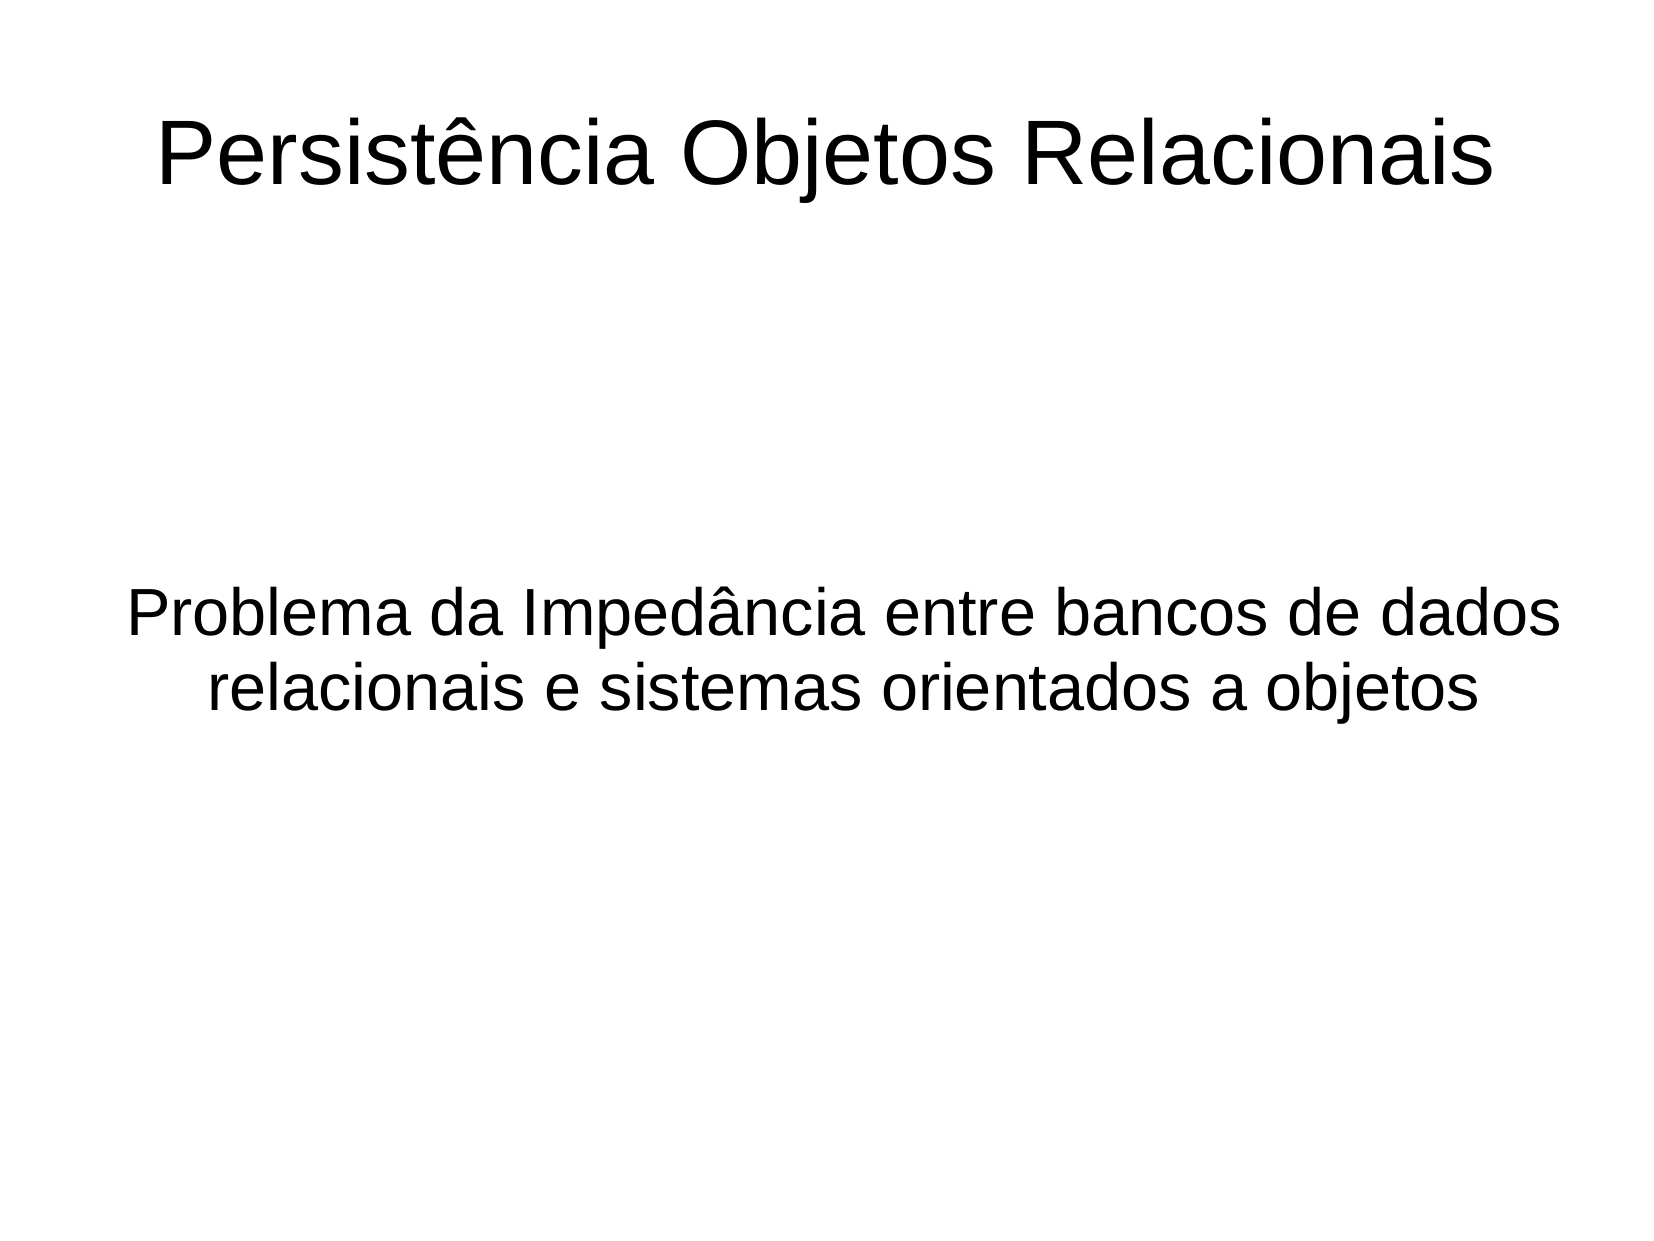

# Persistência Objetos Relacionais
Problema da Impedância entre bancos de dados relacionais e sistemas orientados a objetos